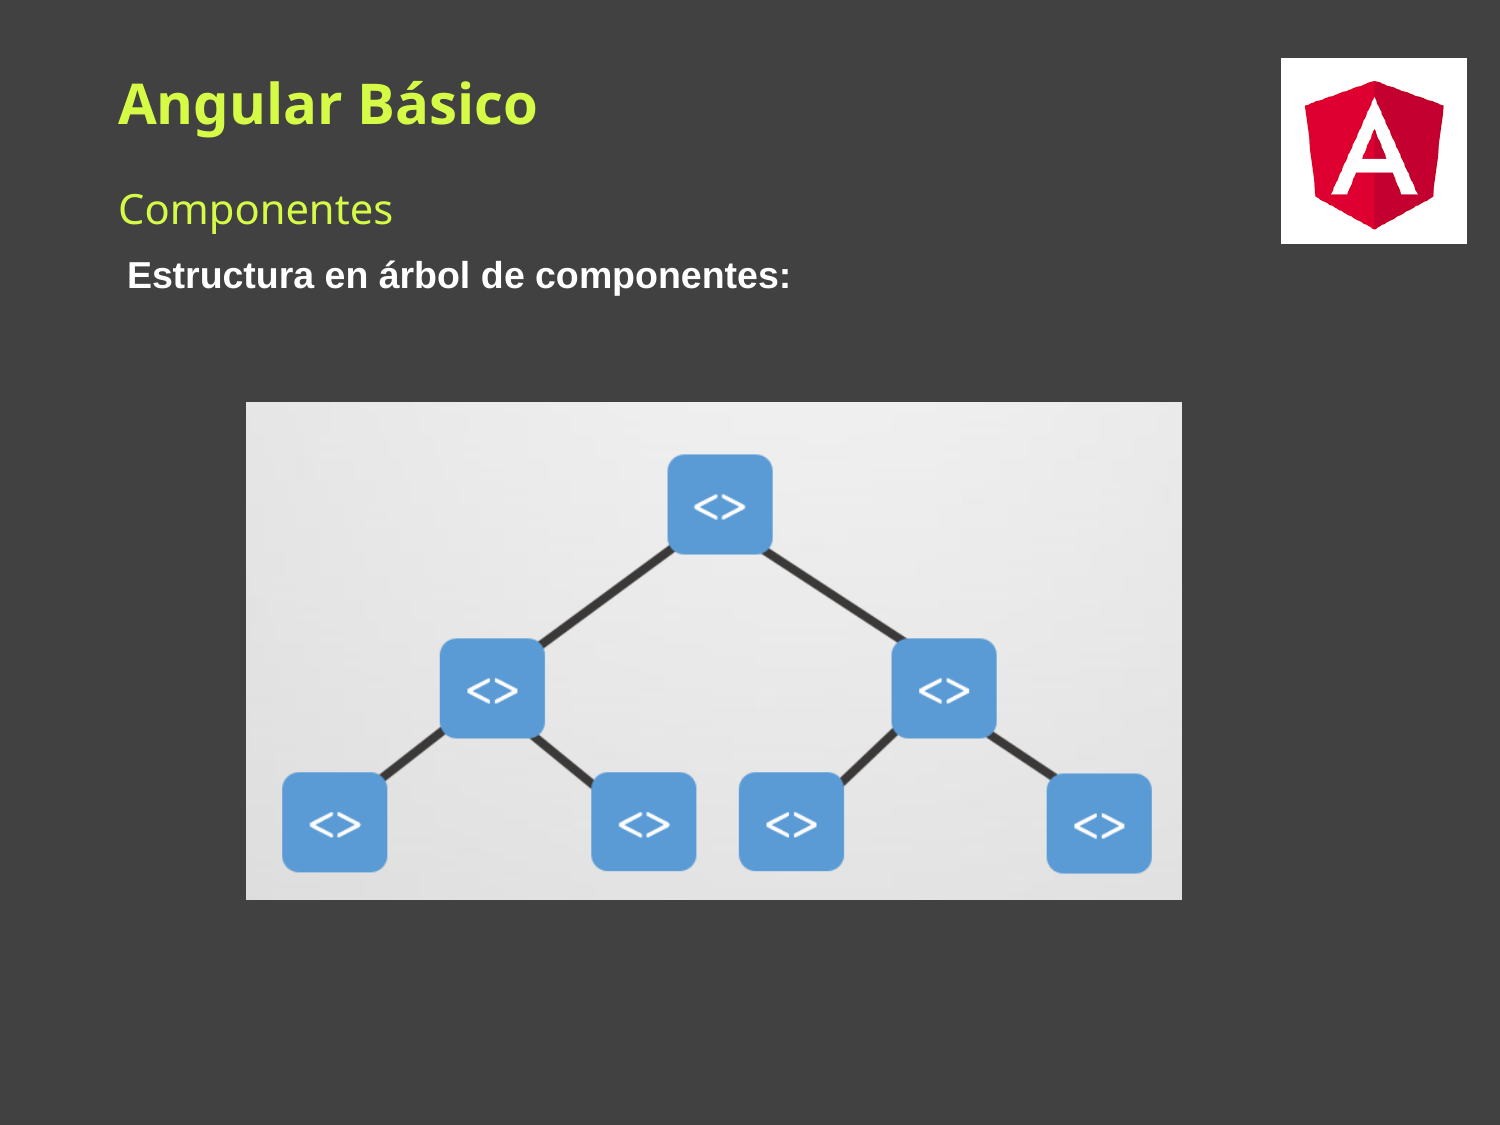

# Angular Básico
Componentes
Estructura en árbol de componentes: